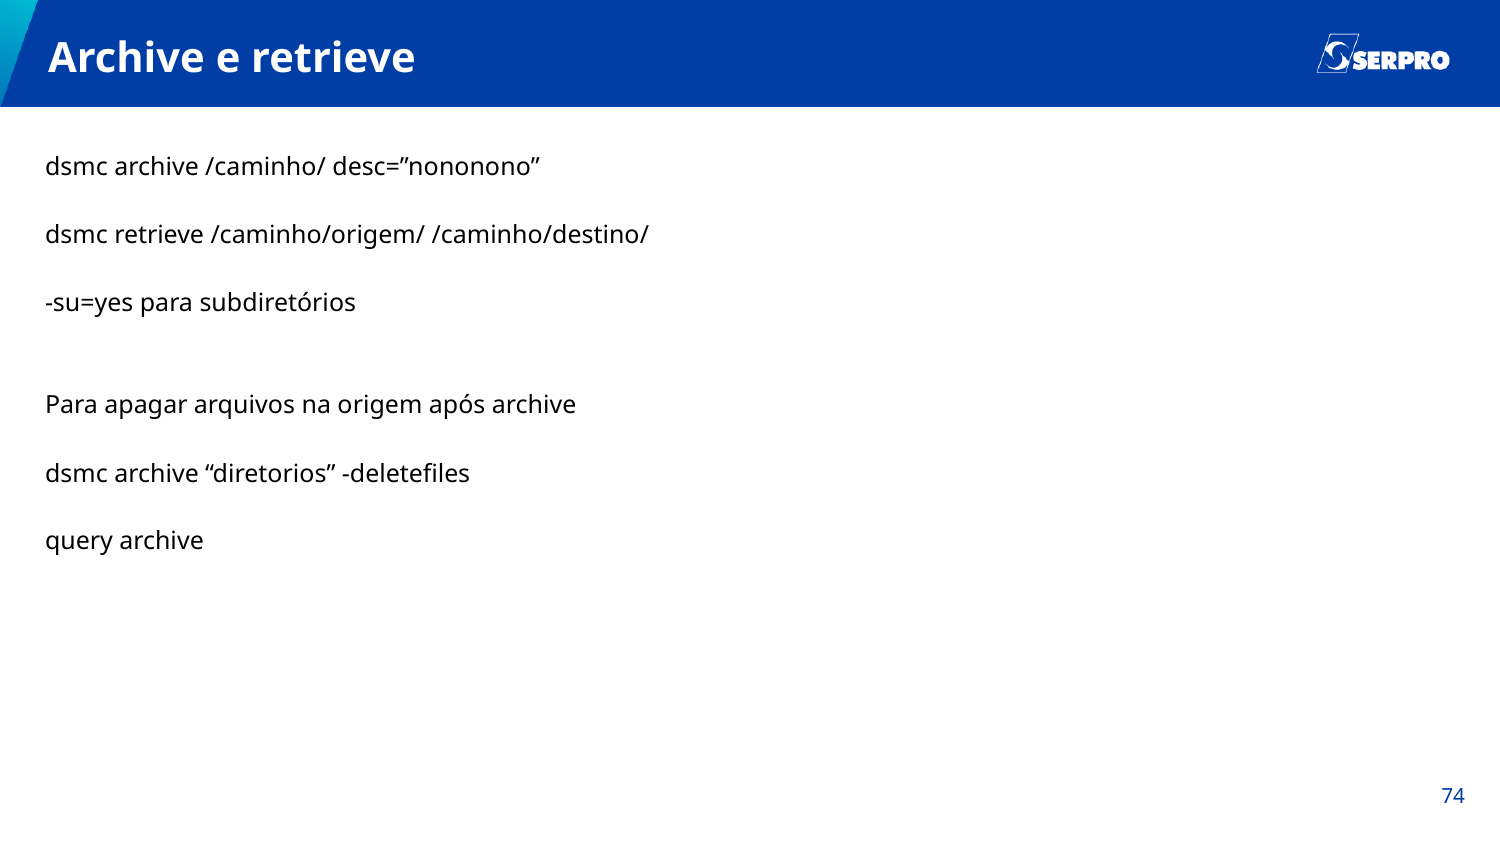

# Archive e retrieve
dsmc archive /caminho/ desc=”nononono”
dsmc retrieve /caminho/origem/ /caminho/destino/
-su=yes para subdiretórios
Para apagar arquivos na origem após archive
dsmc archive “diretorios” -deletefiles
query archive